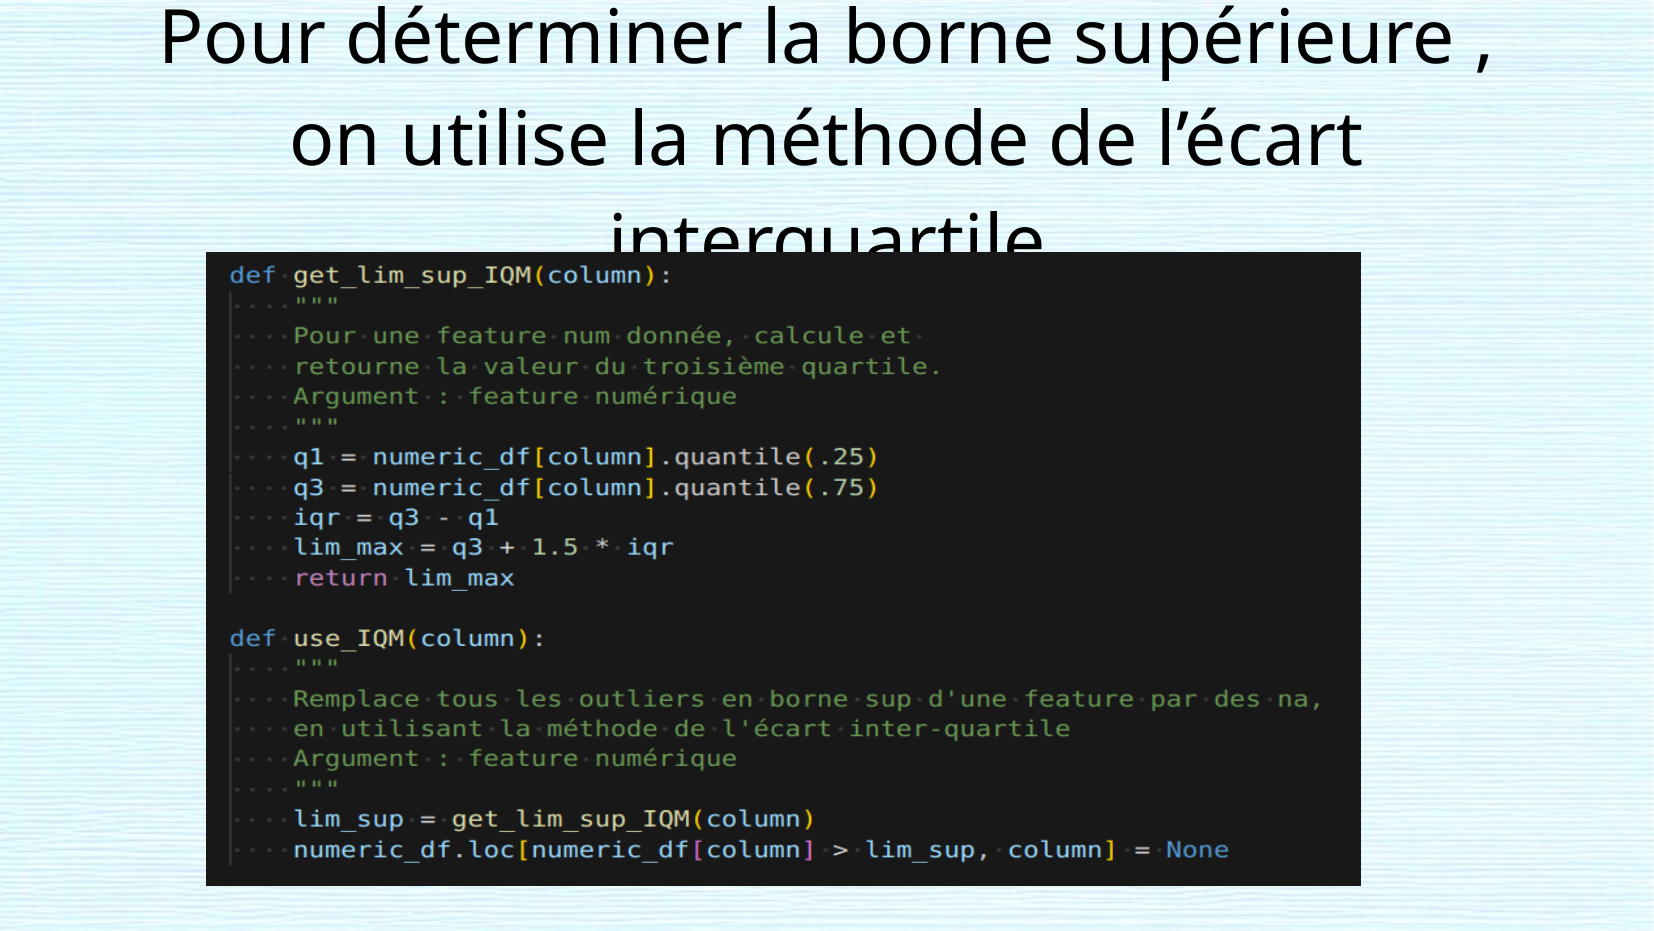

# Pour déterminer la borne supérieure , on utilise la méthode de l’écart interquartile